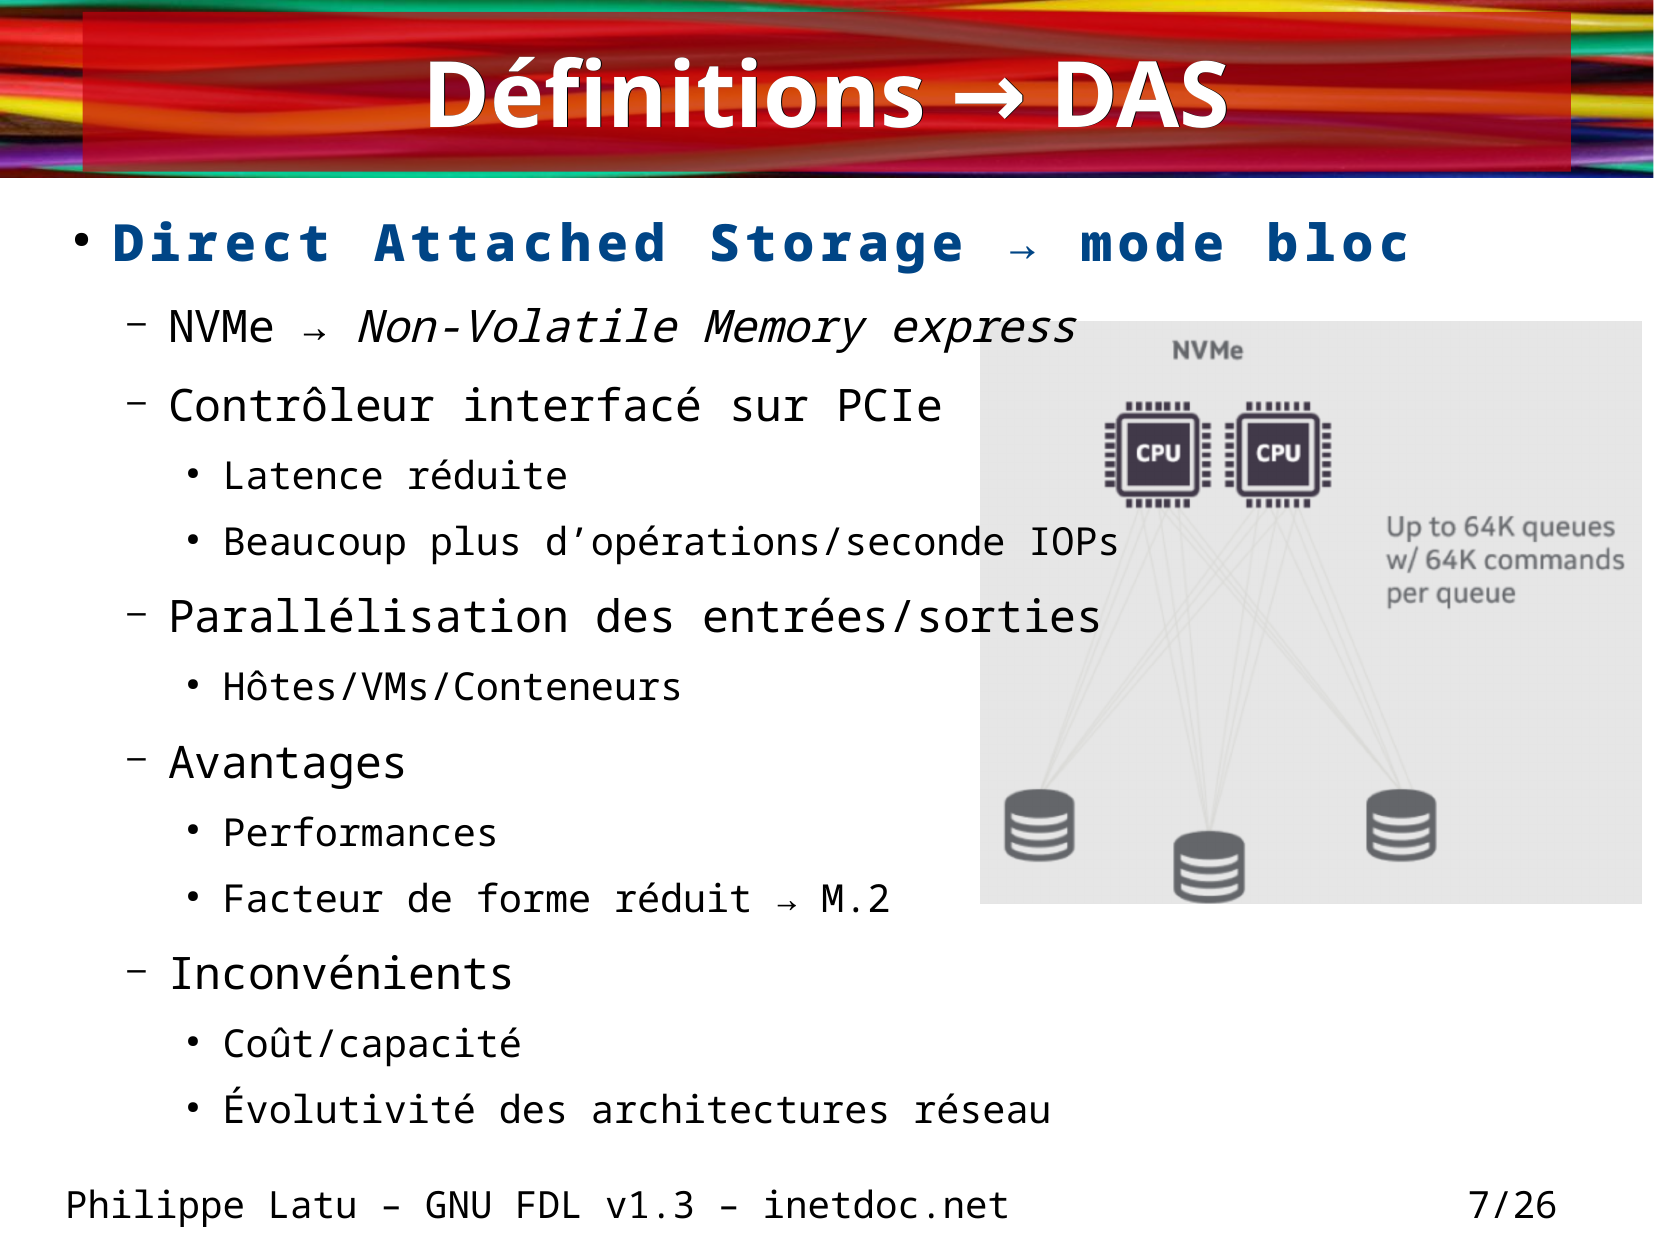

# Définitions → DAS
Direct Attached Storage → mode bloc
NVMe → Non-Volatile Memory express
Contrôleur interfacé sur PCIe
Latence réduite
Beaucoup plus d’opérations/seconde IOPs
Parallélisation des entrées/sorties
Hôtes/VMs/Conteneurs
Avantages
Performances
Facteur de forme réduit → M.2
Inconvénients
Coût/capacité
Évolutivité des architectures réseau
Philippe Latu – GNU FDL v1.3 – inetdoc.net /26